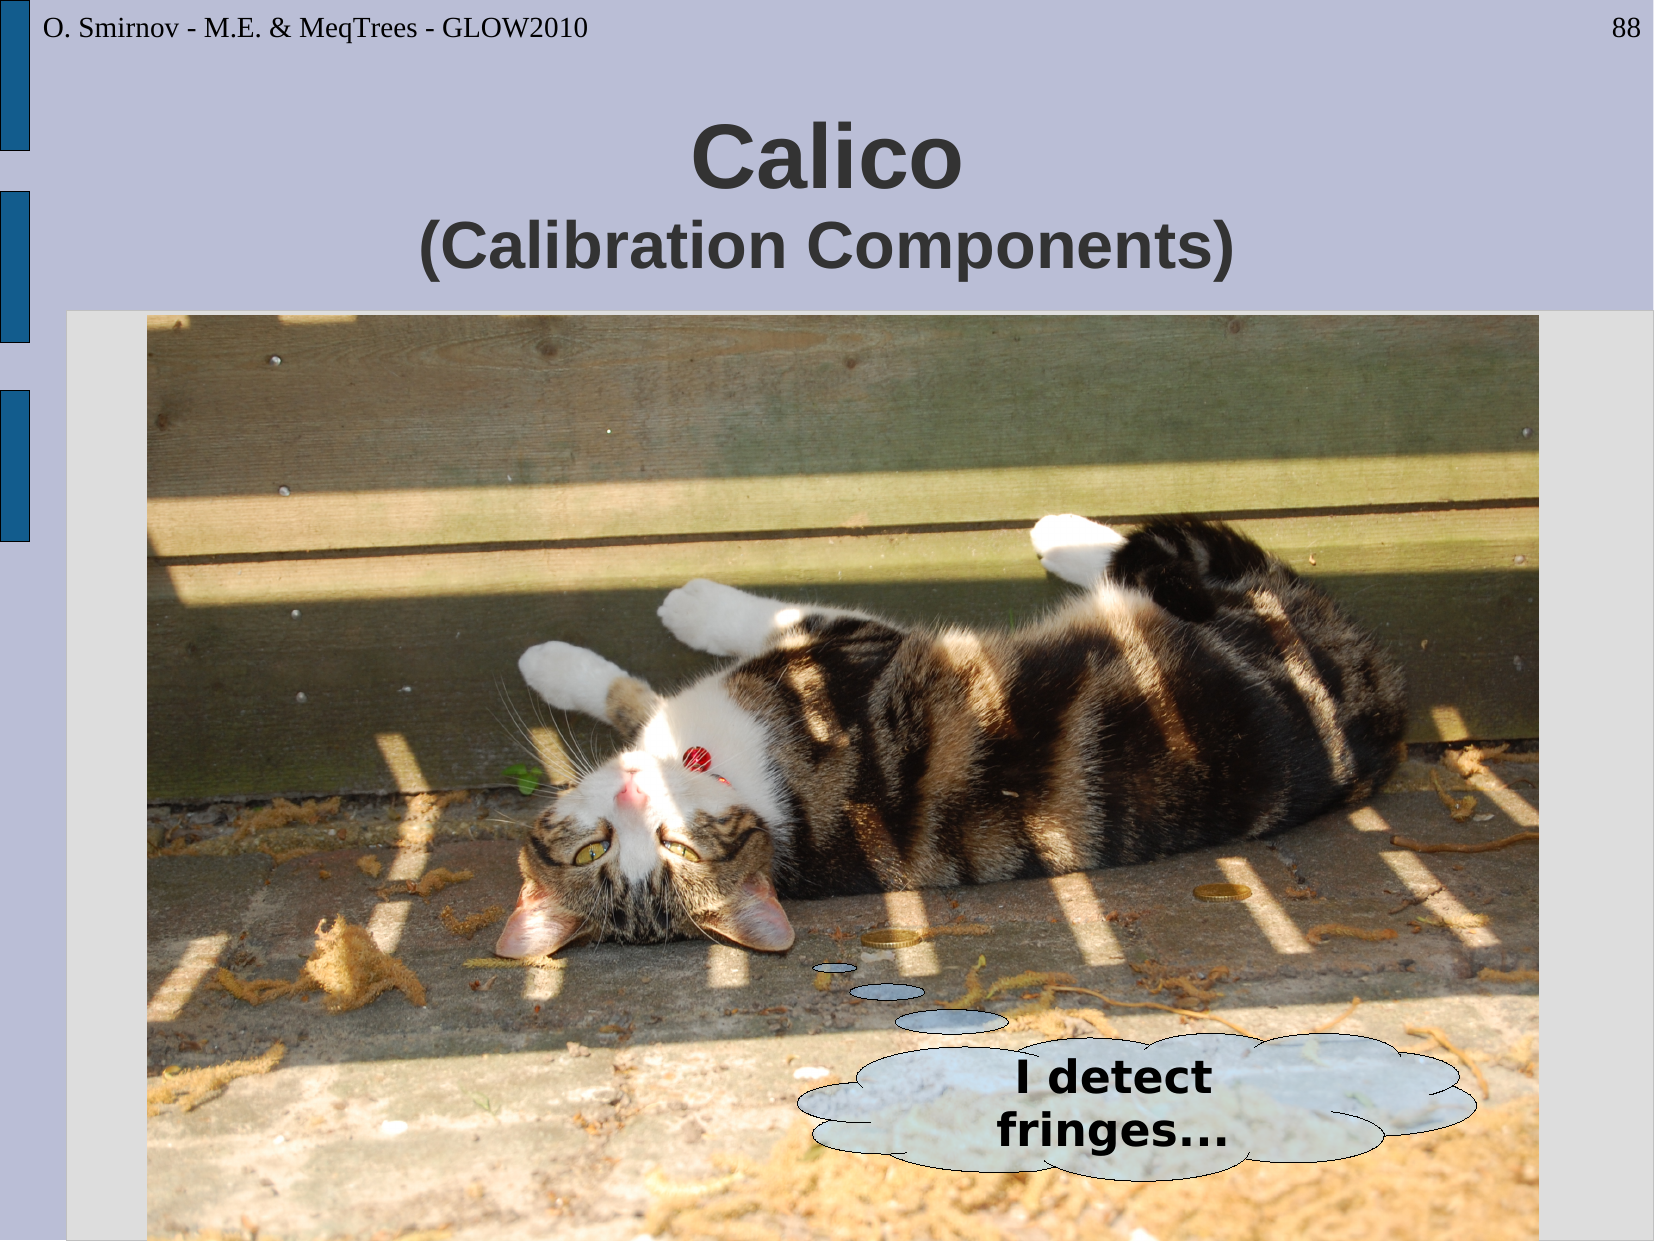

O. Smirnov - M.E. & MeqTrees - GLOW2010
88
# Calico (Calibration Components)
I detect fringes...